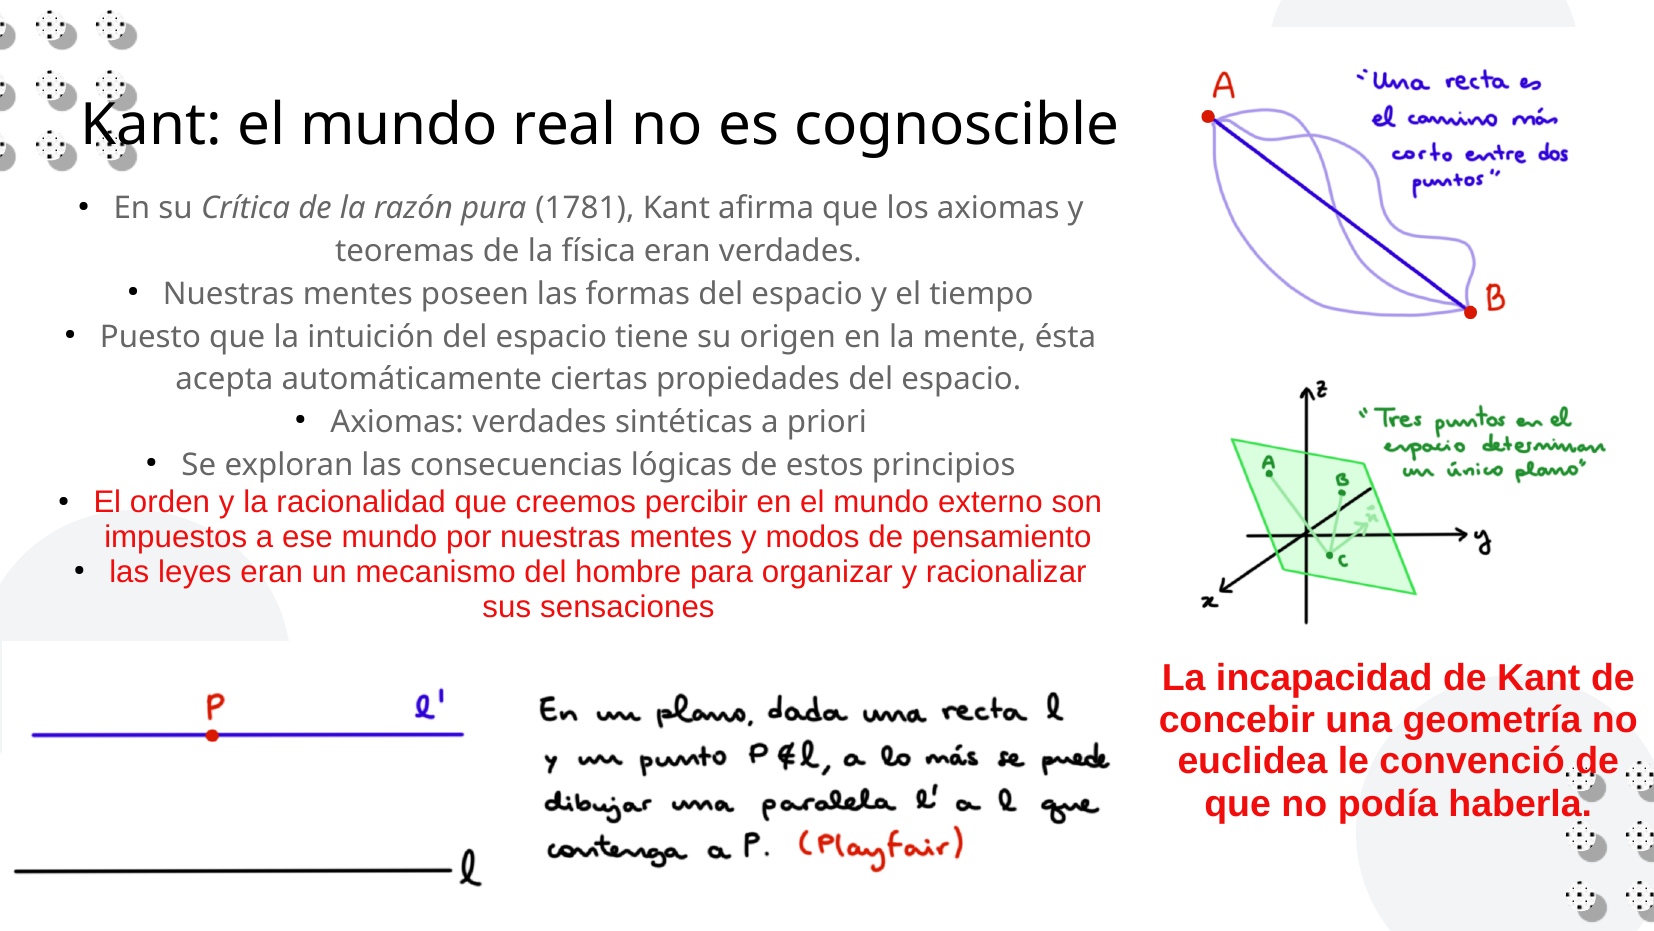

Kant: el mundo real no es cognoscible
En su Crítica de la razón pura (1781), Kant afirma que los axiomas y teoremas de la física eran verdades.
Nuestras mentes poseen las formas del espacio y el tiempo
Puesto que la intuición del espacio tiene su origen en la mente, ésta acepta automáticamente ciertas propiedades del espacio.
Axiomas: verdades sintéticas a priori
Se exploran las consecuencias lógicas de estos principios
El orden y la racionalidad que creemos percibir en el mundo externo son impuestos a ese mundo por nuestras mentes y modos de pensamiento
las leyes eran un mecanismo del hombre para organizar y racionalizar sus sensaciones
La incapacidad de Kant de concebir una geometría no euclidea le convenció de que no podía haberla.